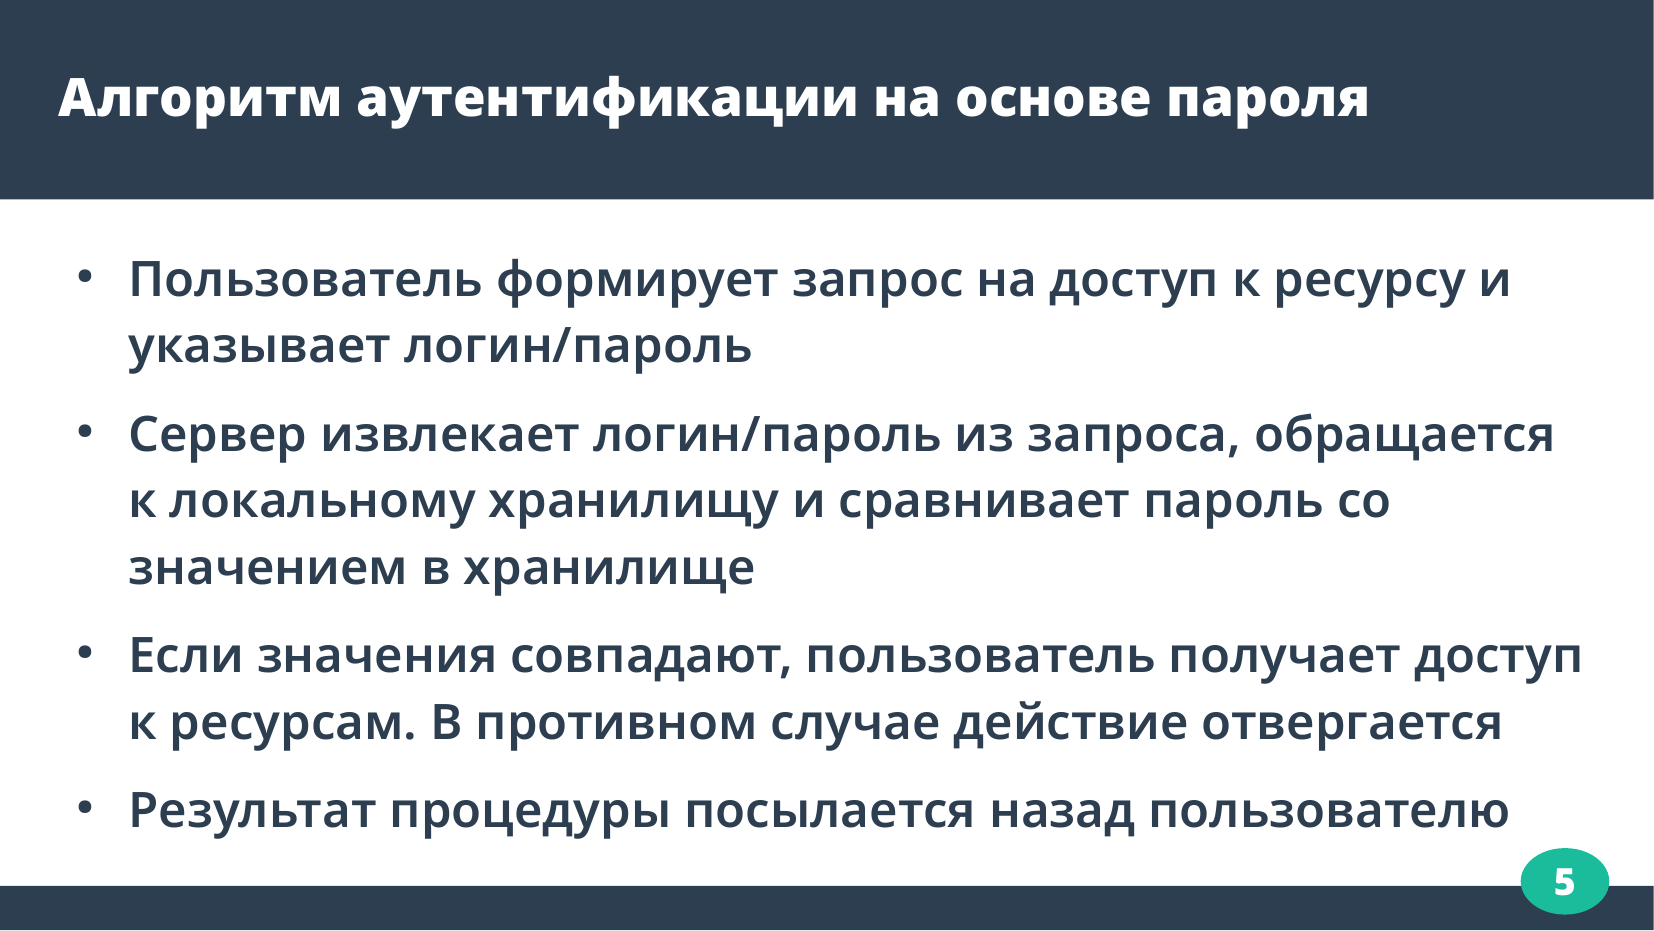

# Алгоритм аутентификации на основе пароля
Пользователь формирует запрос на доступ к ресурсу и указывает логин/пароль
Сервер извлекает логин/пароль из запроса, обращается к локальному хранилищу и сравнивает пароль со значением в хранилище
Если значения совпадают, пользователь получает доступ к ресурсам. В противном случае действие отвергается
Результат процедуры посылается назад пользователю
5